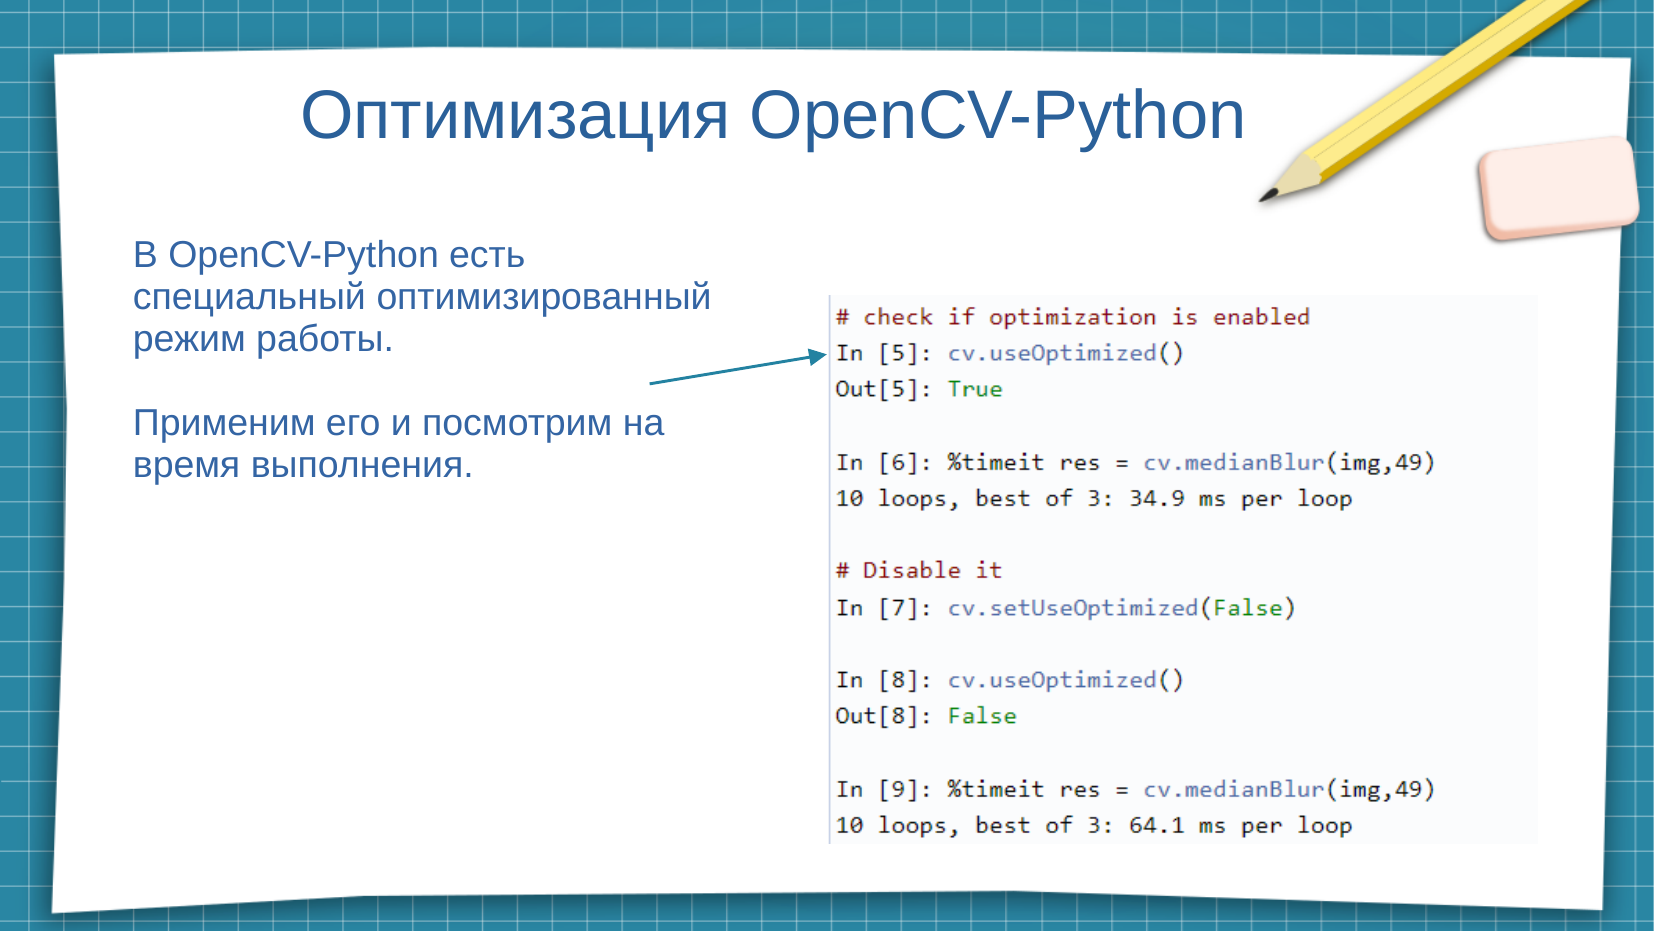

# Оптимизация OpenCV-Python
В OpenCV-Python есть специальный оптимизированный режим работы.
Применим его и посмотрим на время выполнения.